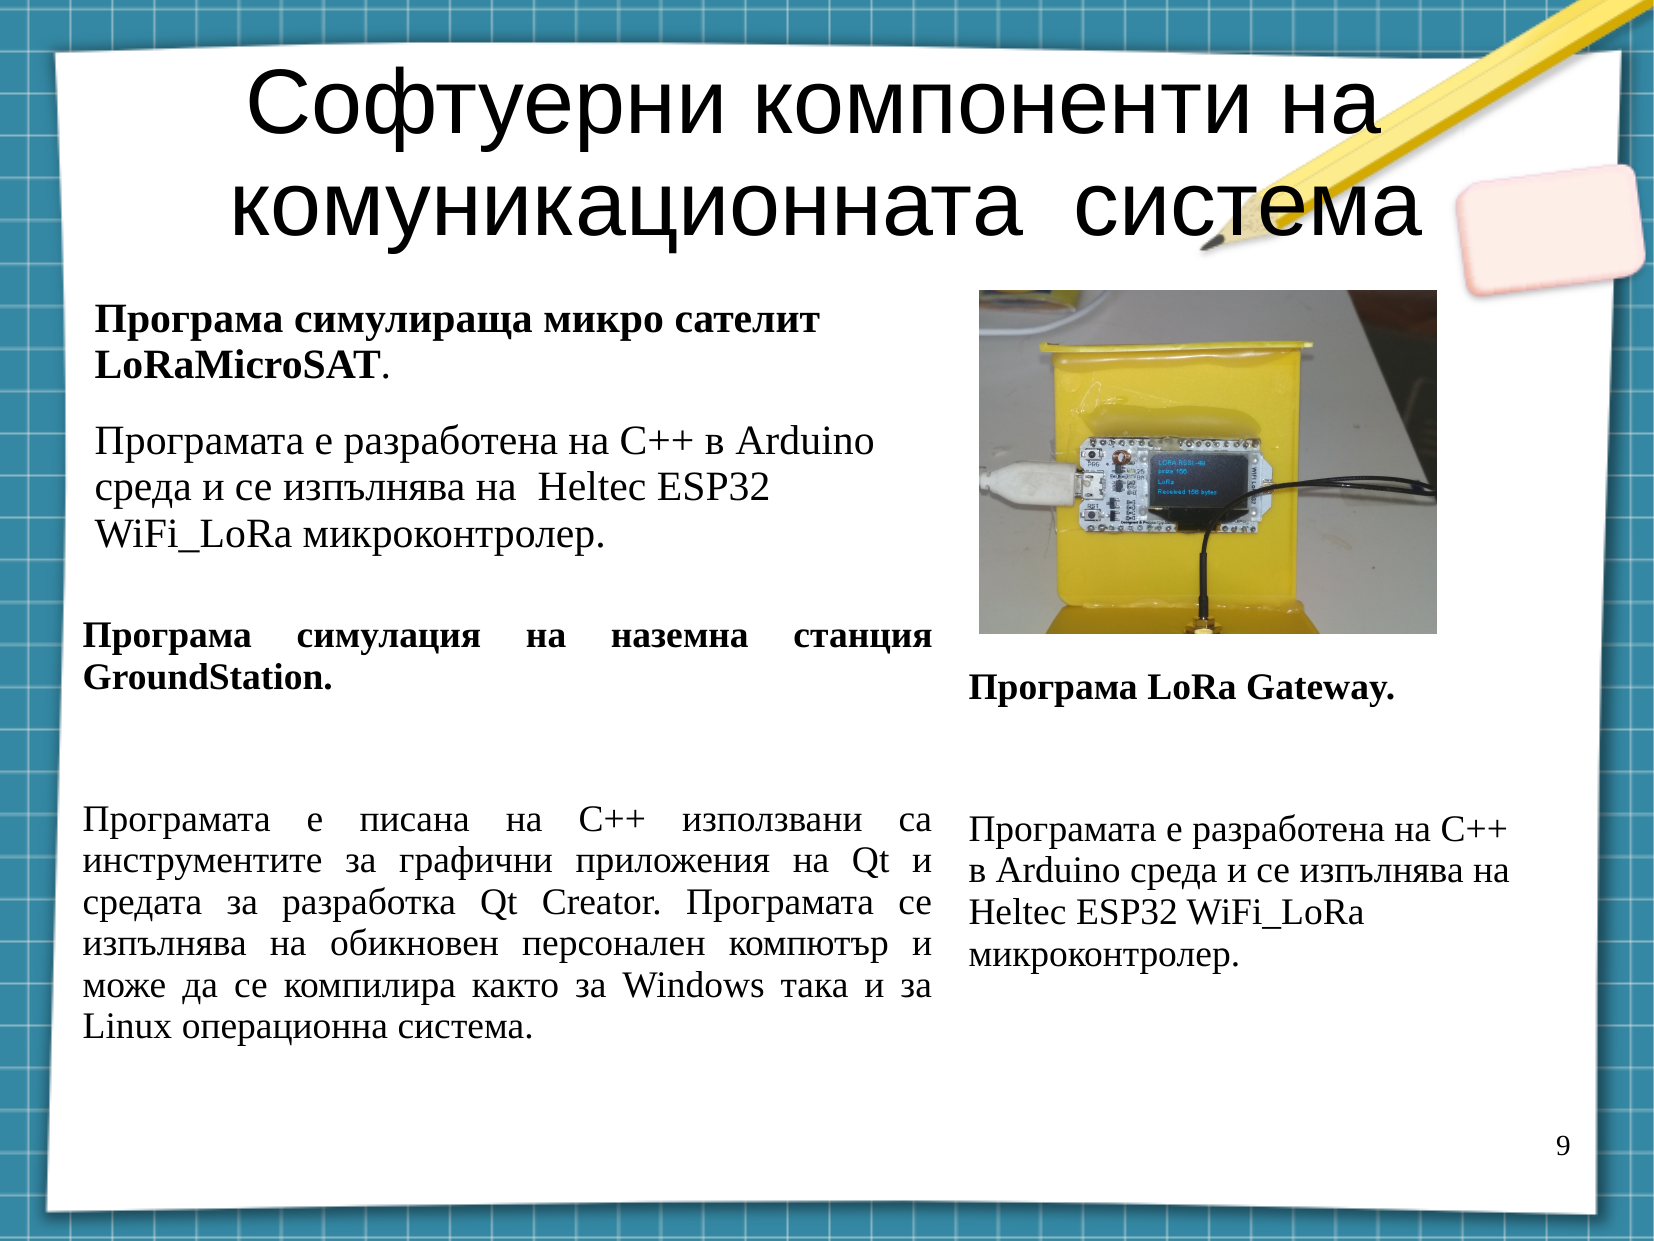

# Софтуерни компоненти на комуникационната система
Програма симулираща микро сателит LoRaMicroSAT.
Програмата е разработена на C++ в Arduino среда и се изпълнява на Heltec ESP32 WiFi_LoRa микроконтролер.
Програма симулация на наземна станция GroundStation.
Програмата е писана на C++ използвани са инструментите за графични приложения на Qt и средата за разработка Qt Creator. Програмата се изпълнява на обикновен персонален компютър и може да се компилира както за Windows така и за Linux операционна система.
Програма LoRa Gateway.
Програмата е разработена на C++ в Arduino среда и се изпълнява на Heltec ESP32 WiFi_LoRa микроконтролер.
9